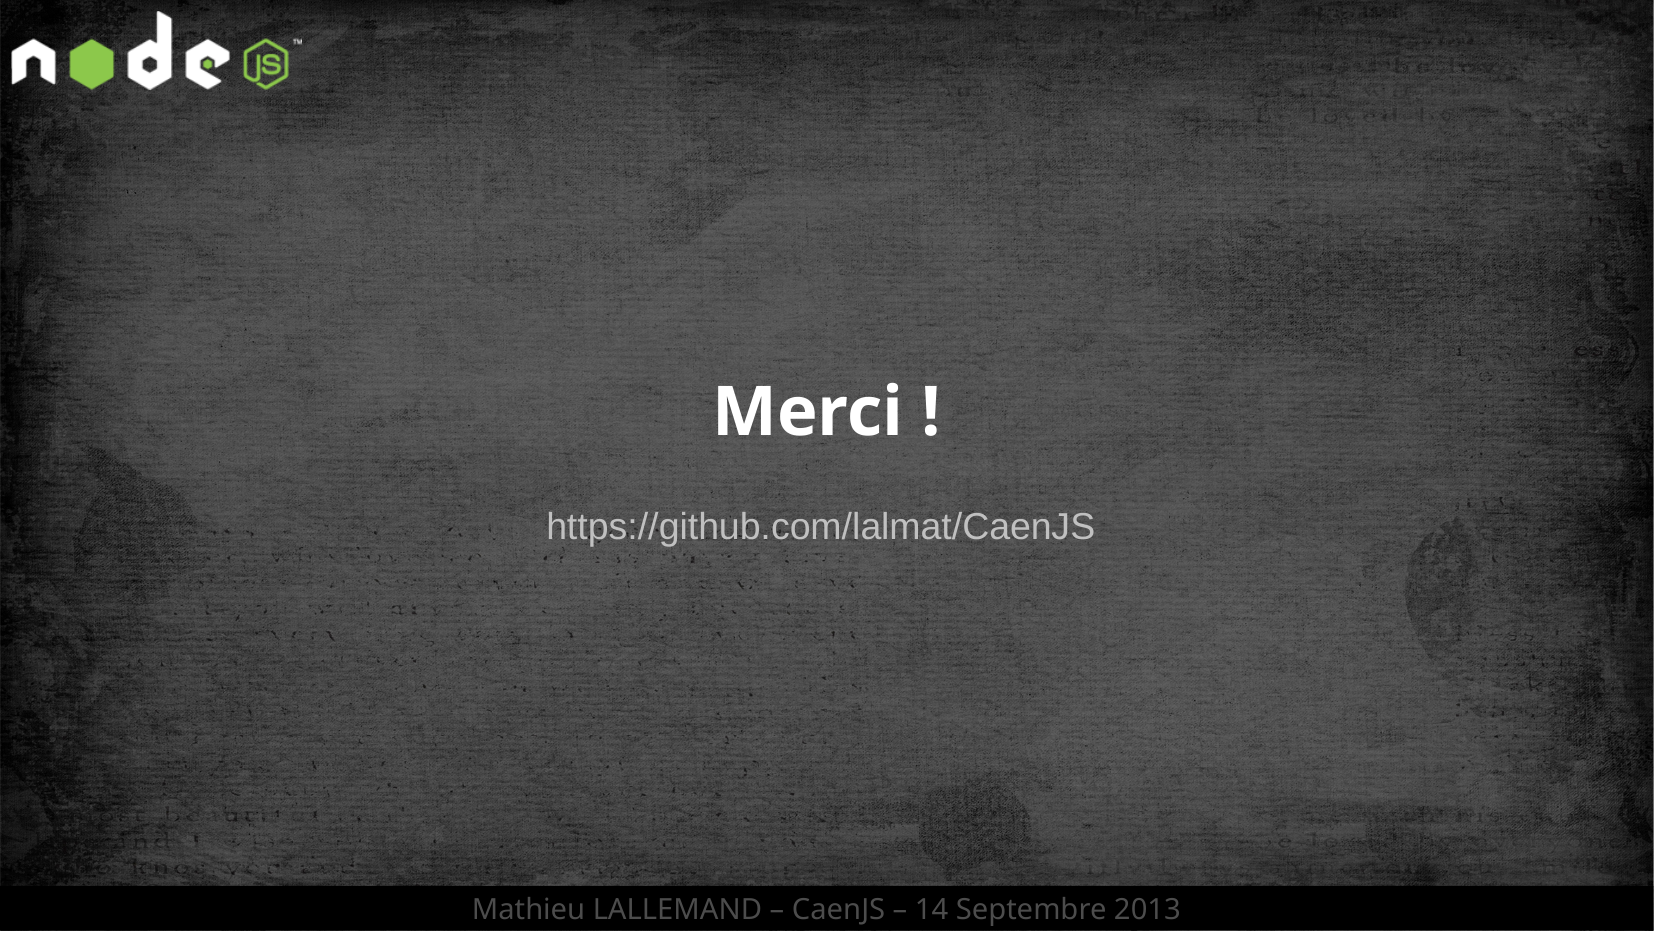

# Merci !
https://github.com/lalmat/CaenJS
Mathieu LALLEMAND – CaenJS – 14 Septembre 2013